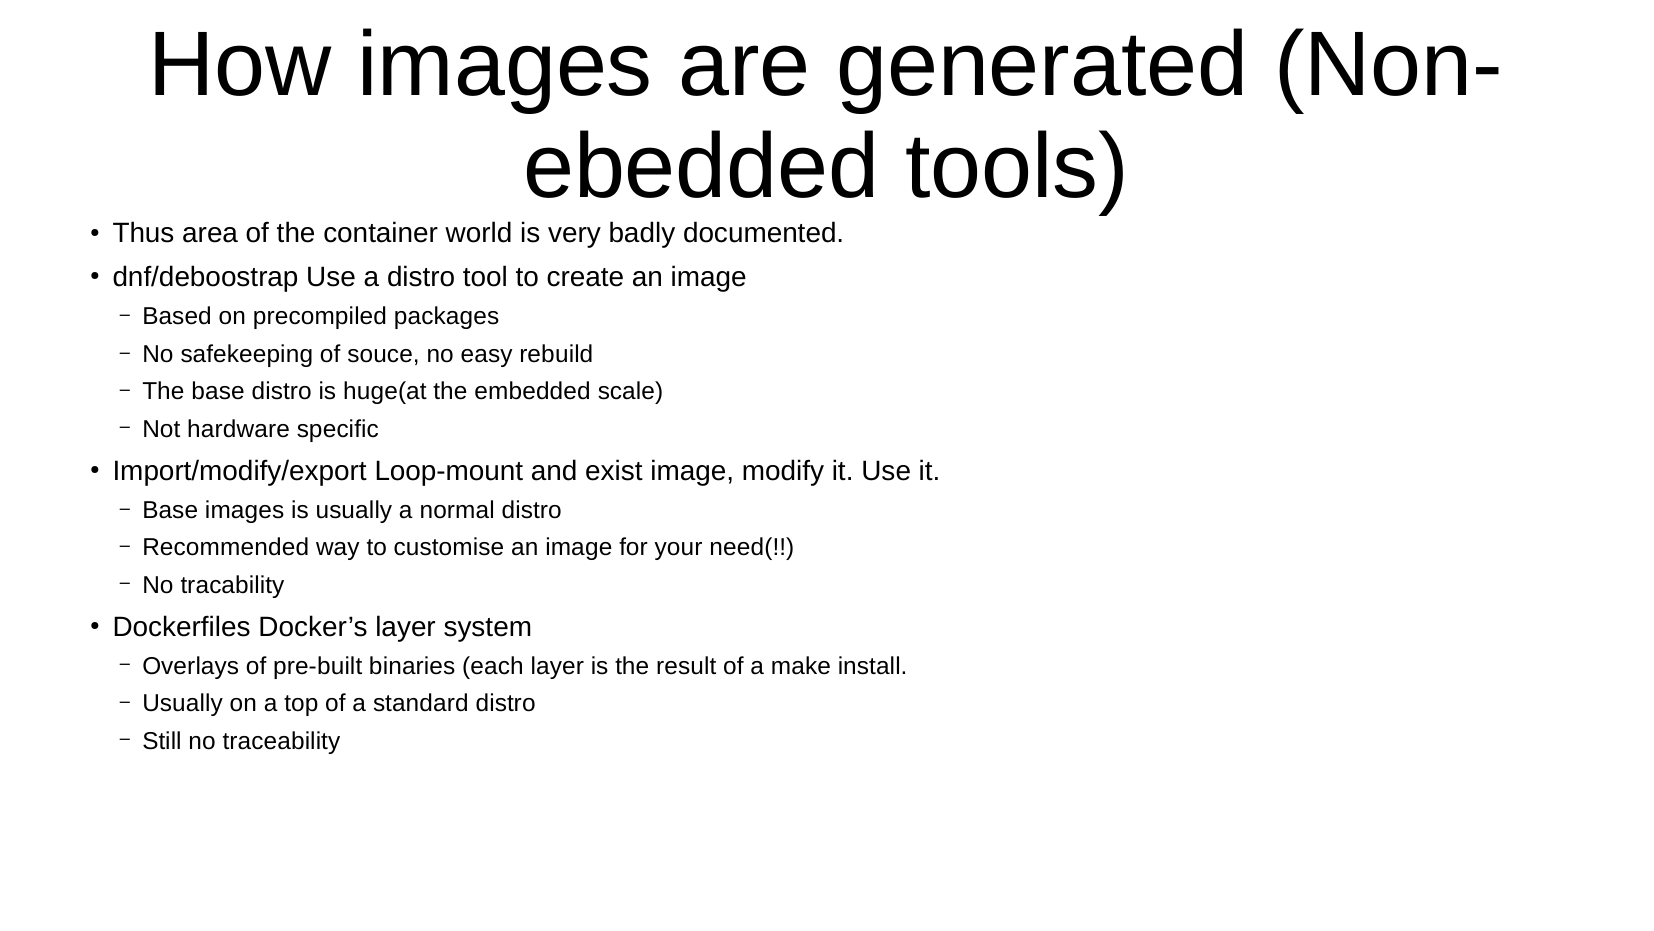

# How images are generated (Non-ebedded tools)
Thus area of the container world is very badly documented.
dnf/deboostrap Use a distro tool to create an image
Based on precompiled packages
No safekeeping of souce, no easy rebuild
The base distro is huge(at the embedded scale)
Not hardware specific
Import/modify/export Loop-mount and exist image, modify it. Use it.
Base images is usually a normal distro
Recommended way to customise an image for your need(!!)
No tracability
Dockerfiles Docker’s layer system
Overlays of pre-built binaries (each layer is the result of a make install.
Usually on a top of a standard distro
Still no traceability